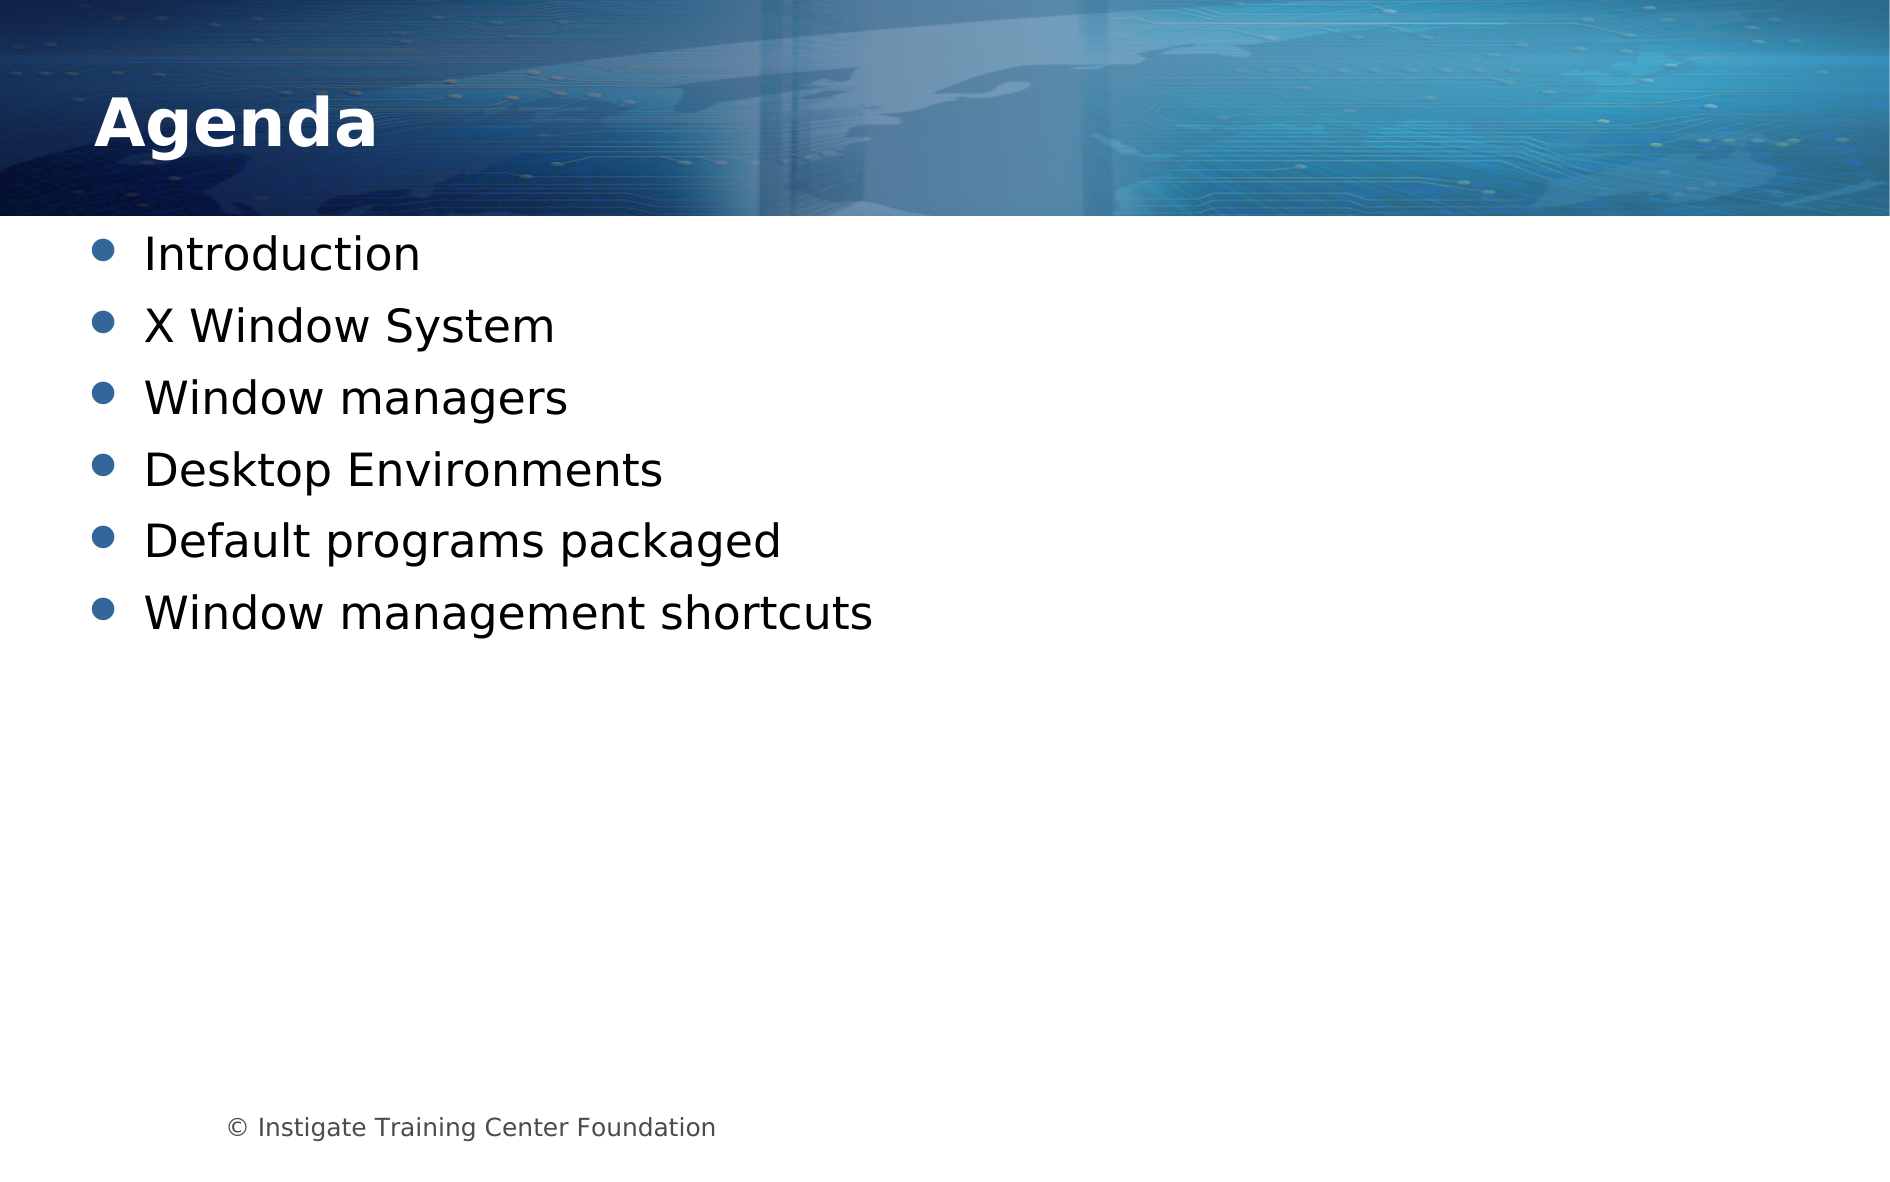

# Agenda
Introduction
X Window System
Window managers
Desktop Environments
Default programs packaged
Window management shortcuts